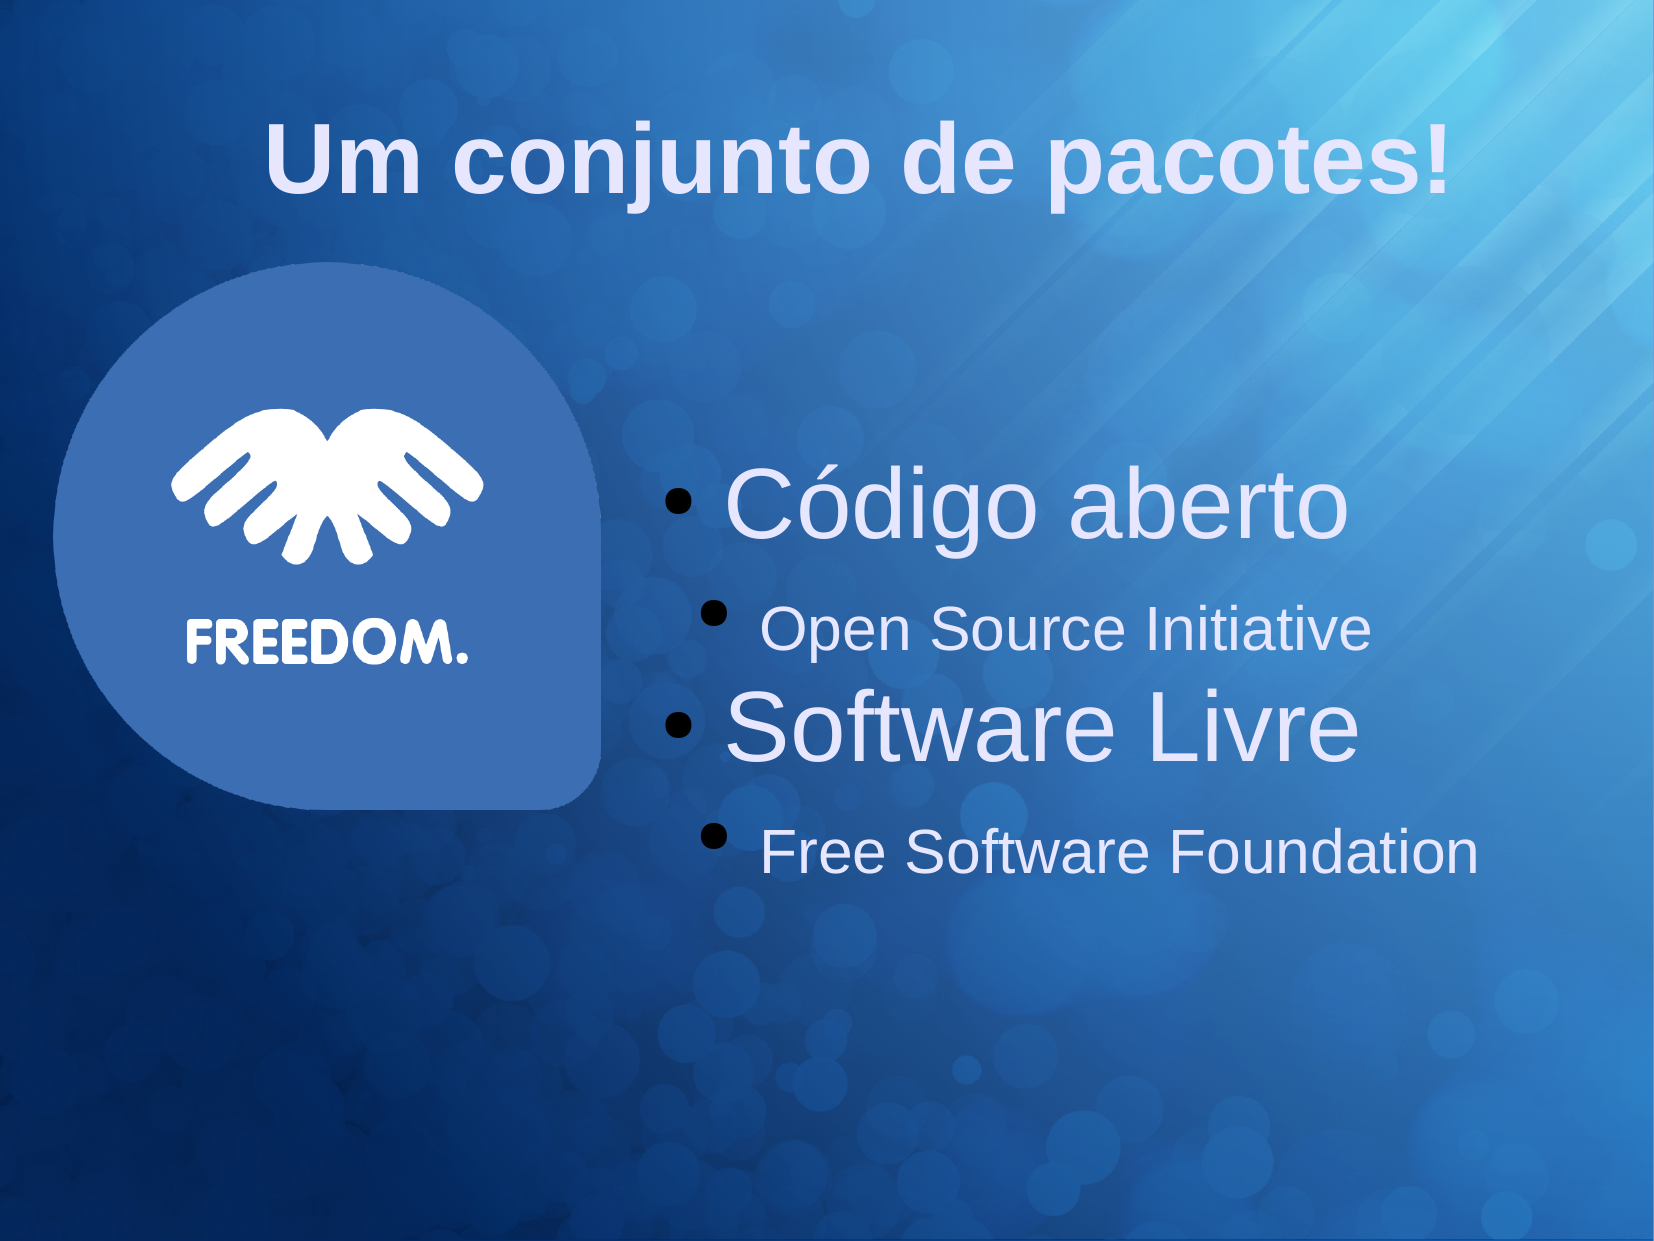

Um conjunto de pacotes!
 Código aberto
 Open Source Initiative
 Software Livre
 Free Software Foundation